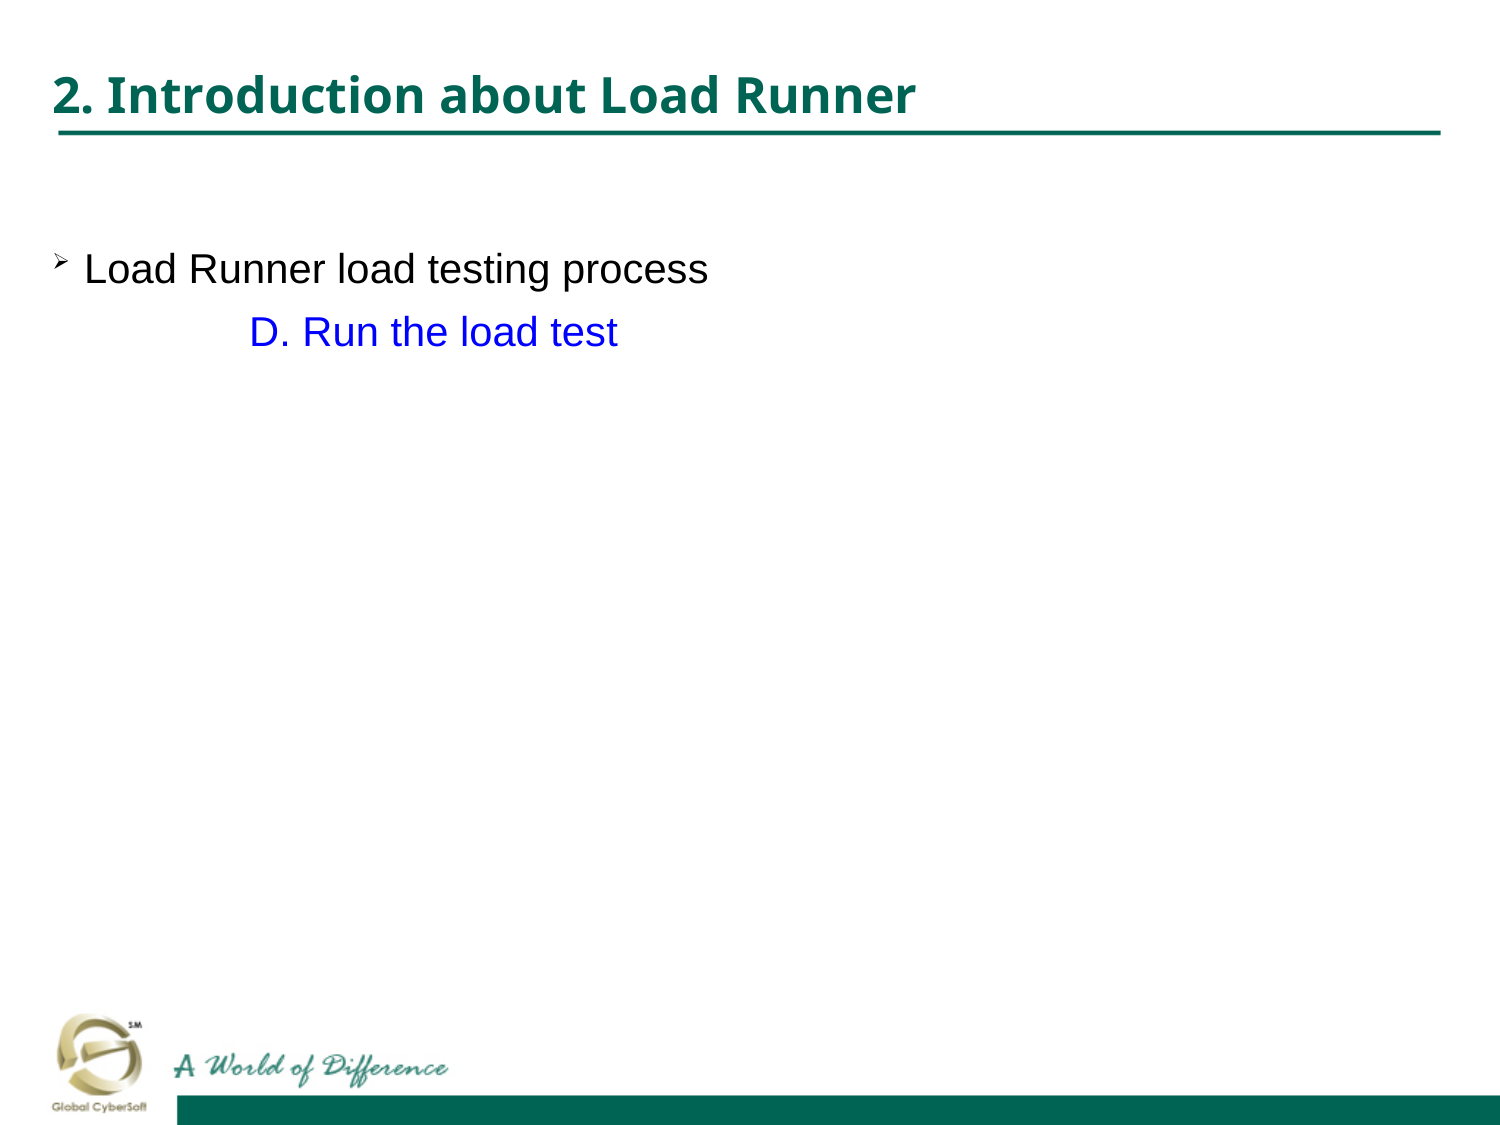

# 2. Introduction about Load Runner
 Load Runner load testing process
D. Run the load test